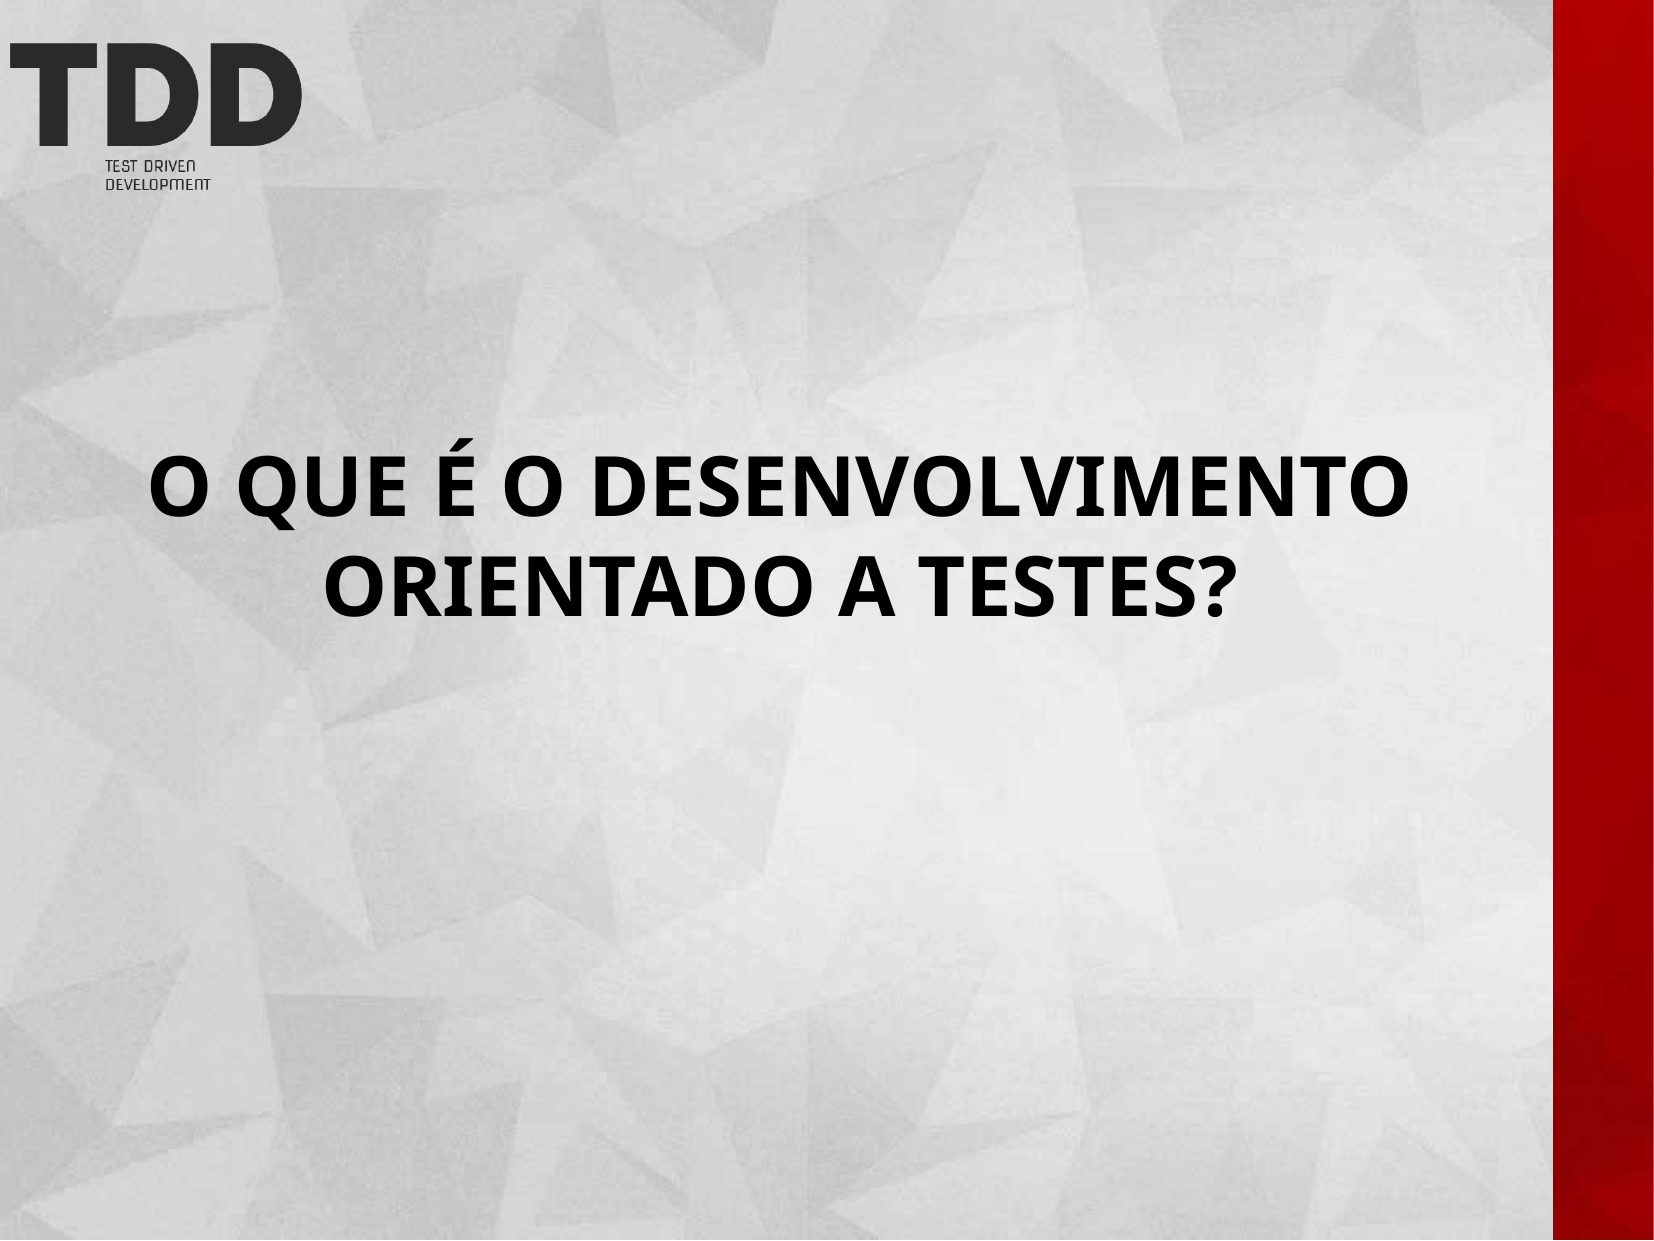

O QUE É O DESENVOLVIMENTO ORIENTADO A TESTES?